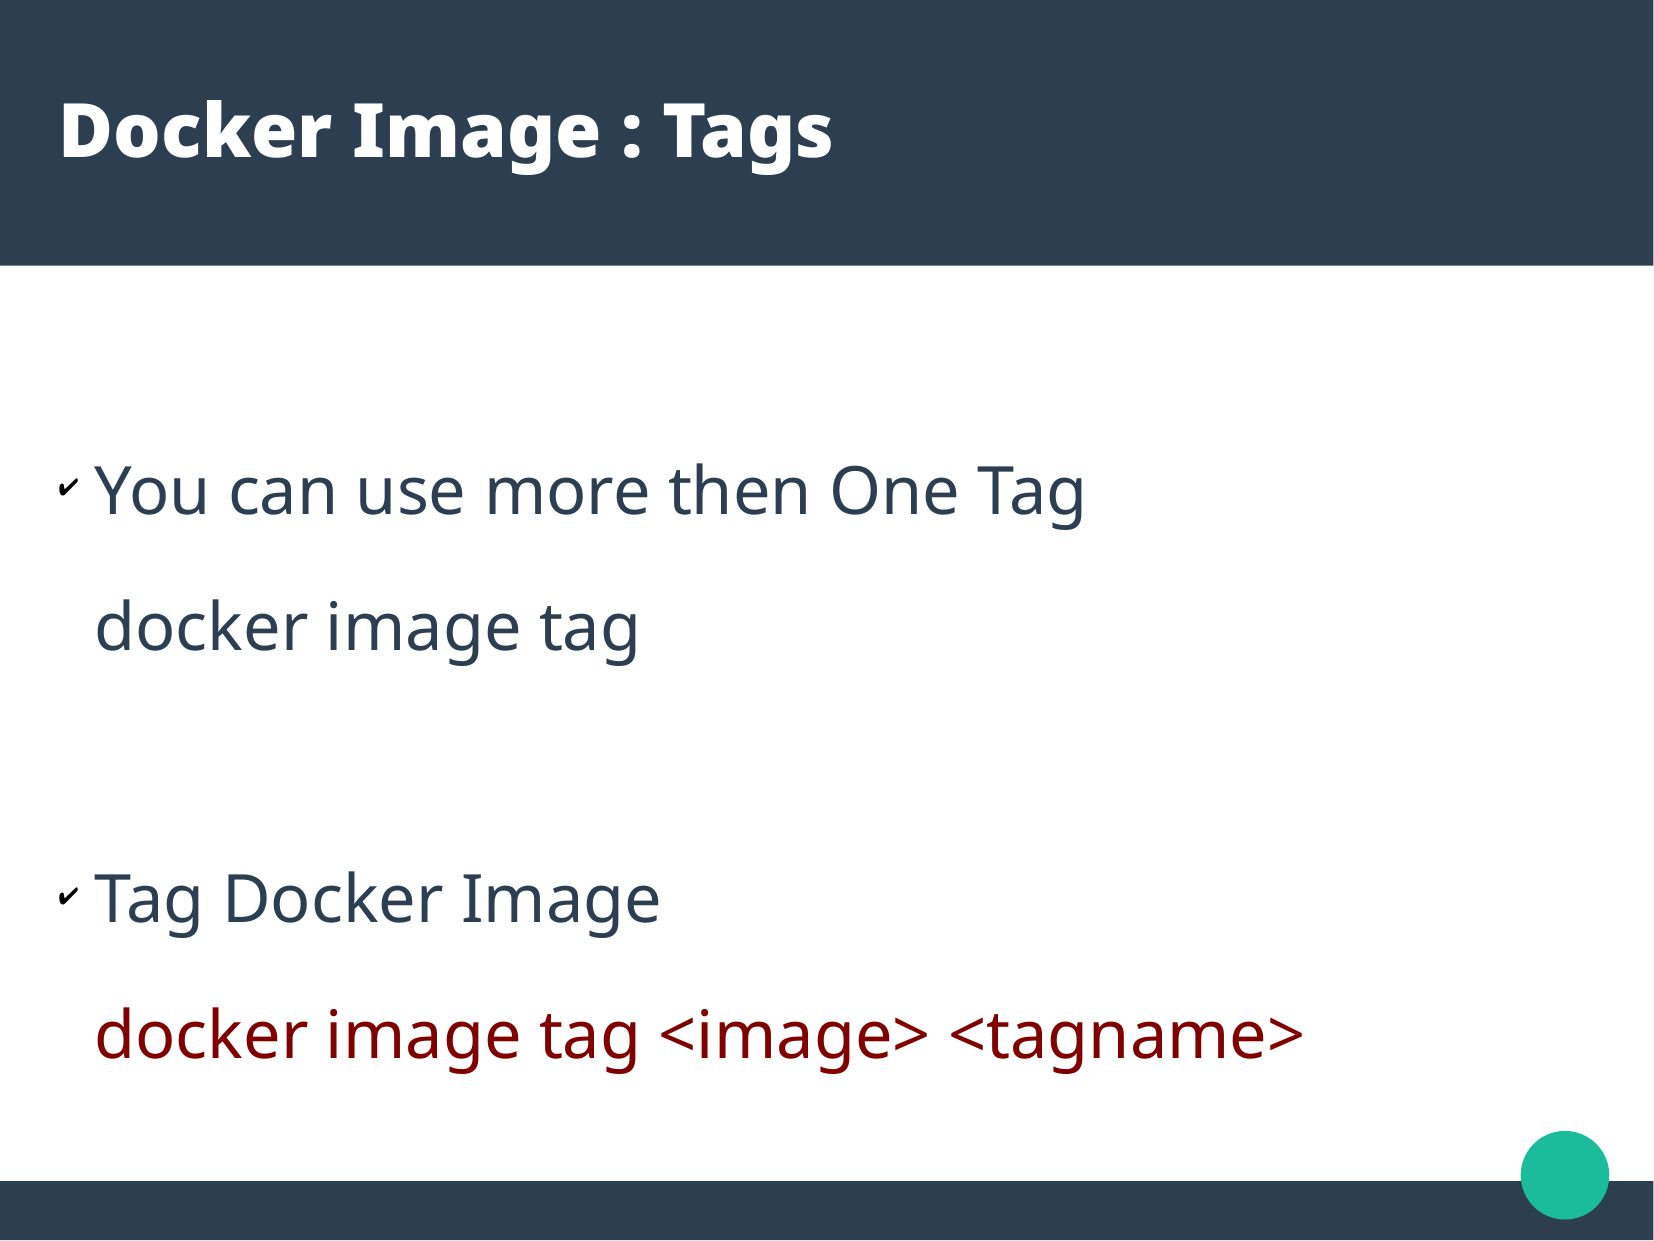

# Docker Image : Tags
You can use more then One Tag
docker image tag
Tag Docker Image
docker image tag <image> <tagname>